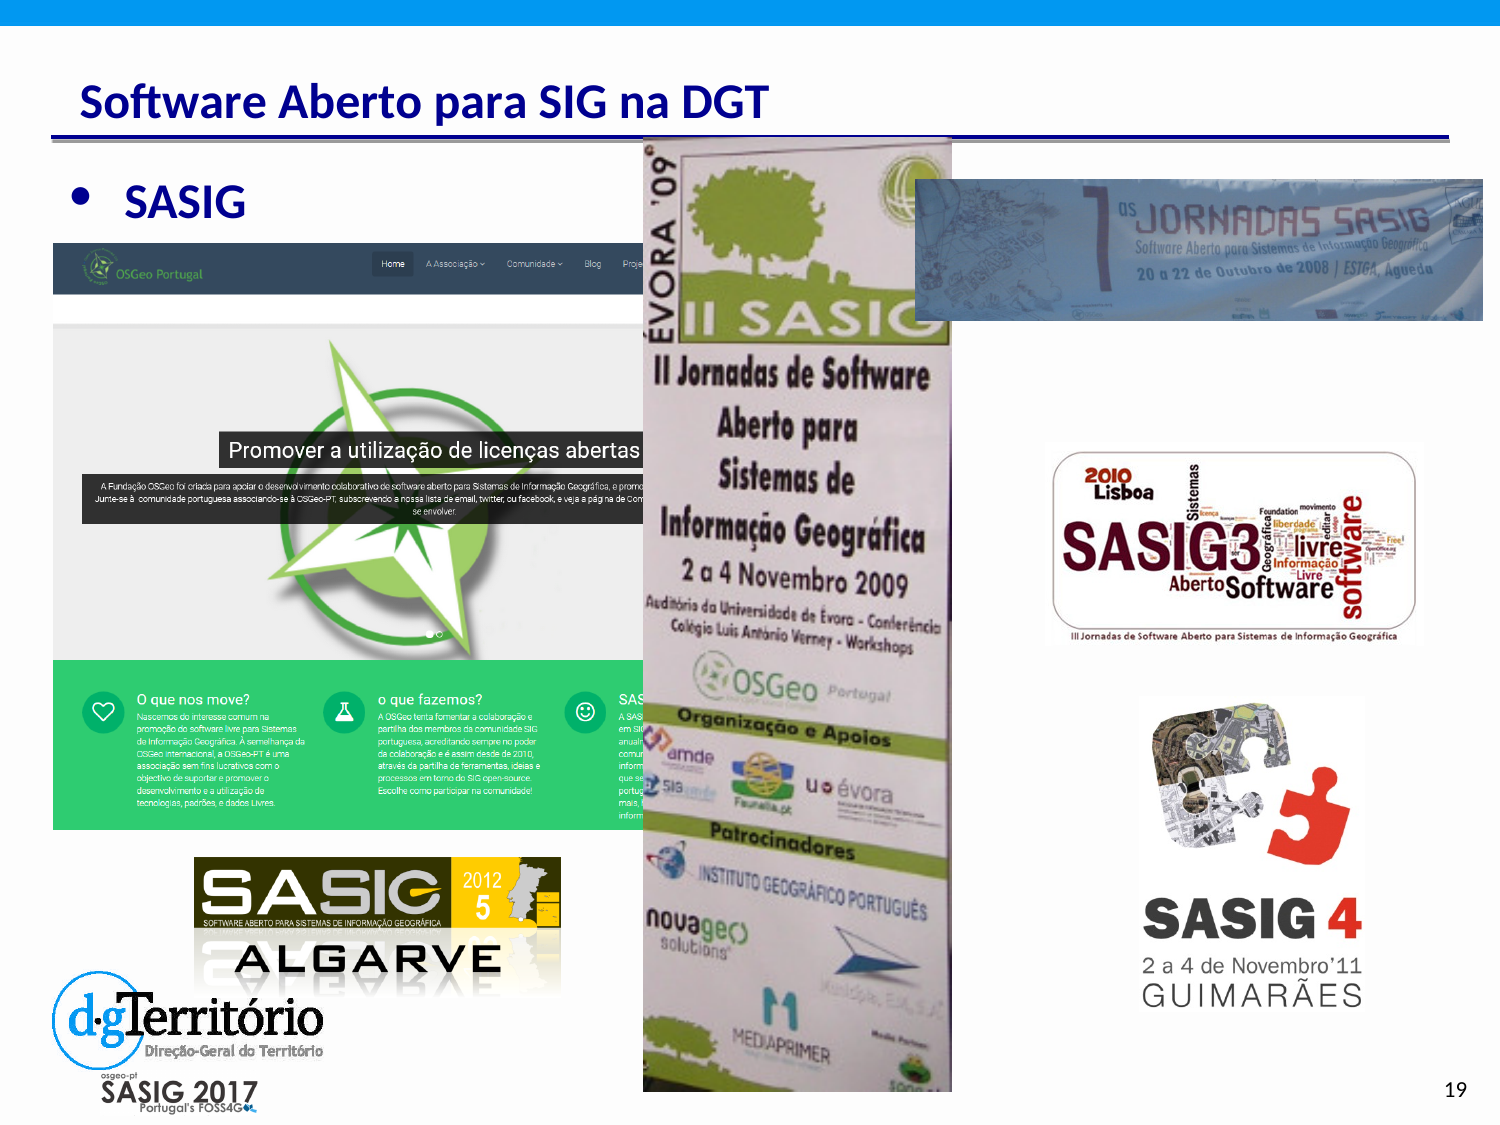

Software Aberto para SIG na DGT
# SASIG